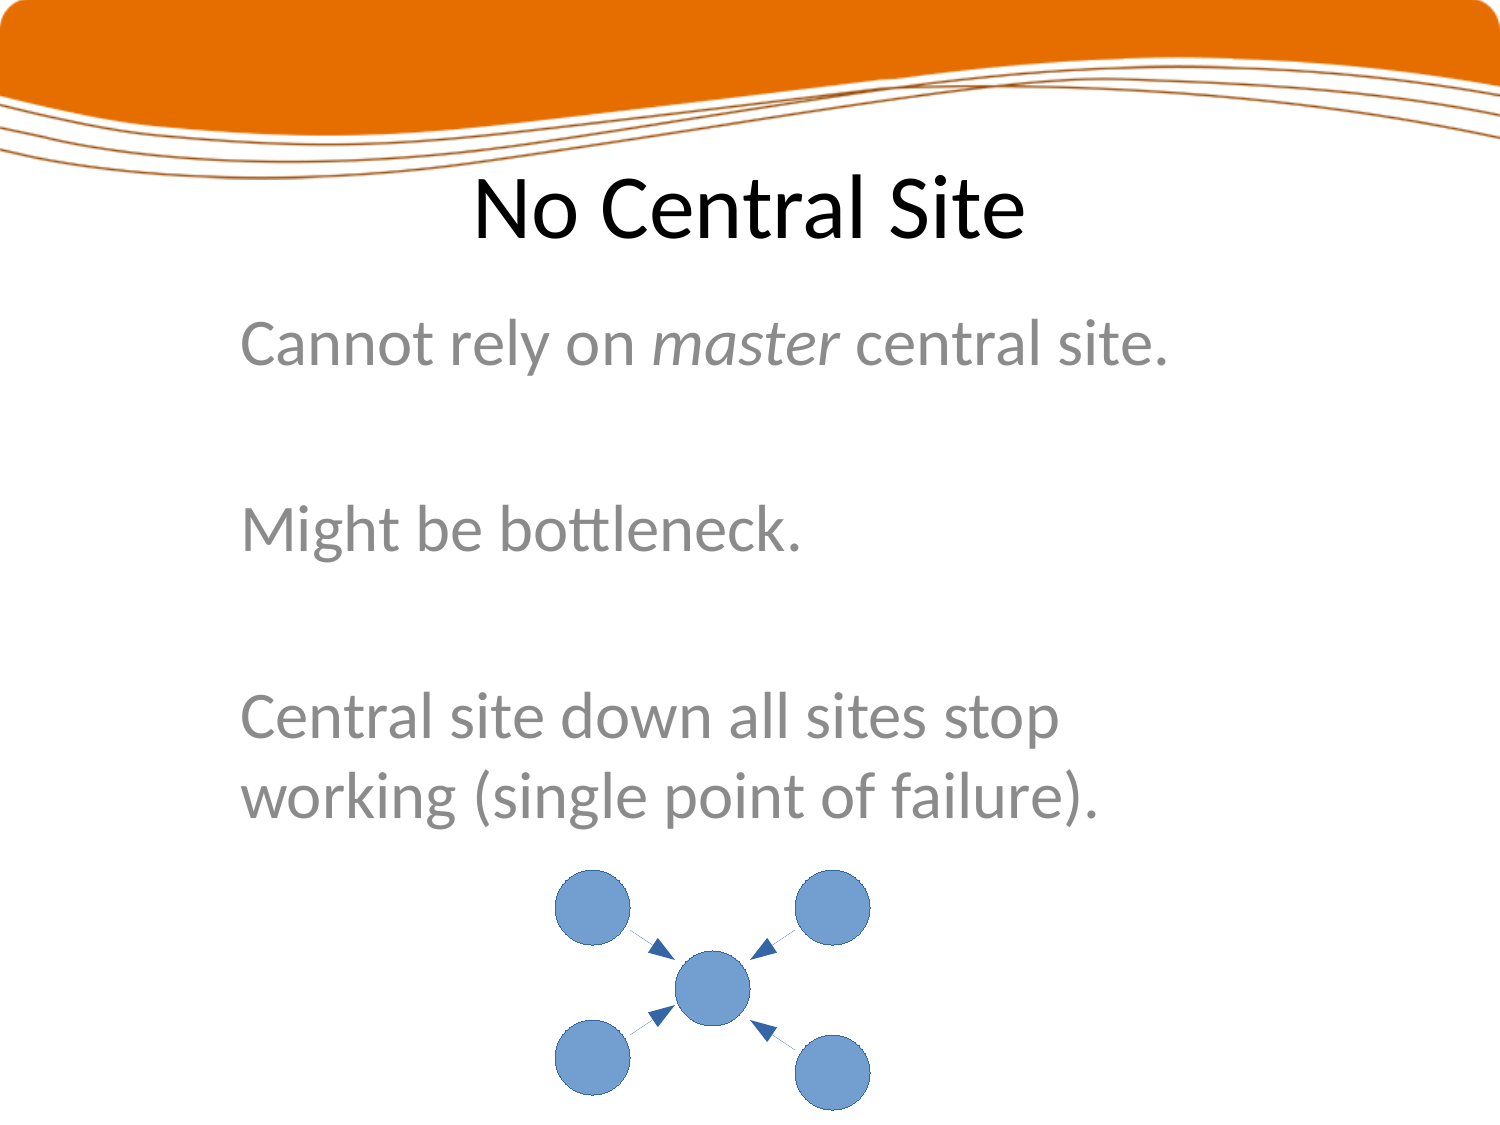

No Central Site
# Cannot rely on master central site.
Might be bottleneck.
Central site down all sites stop working (single point of failure).